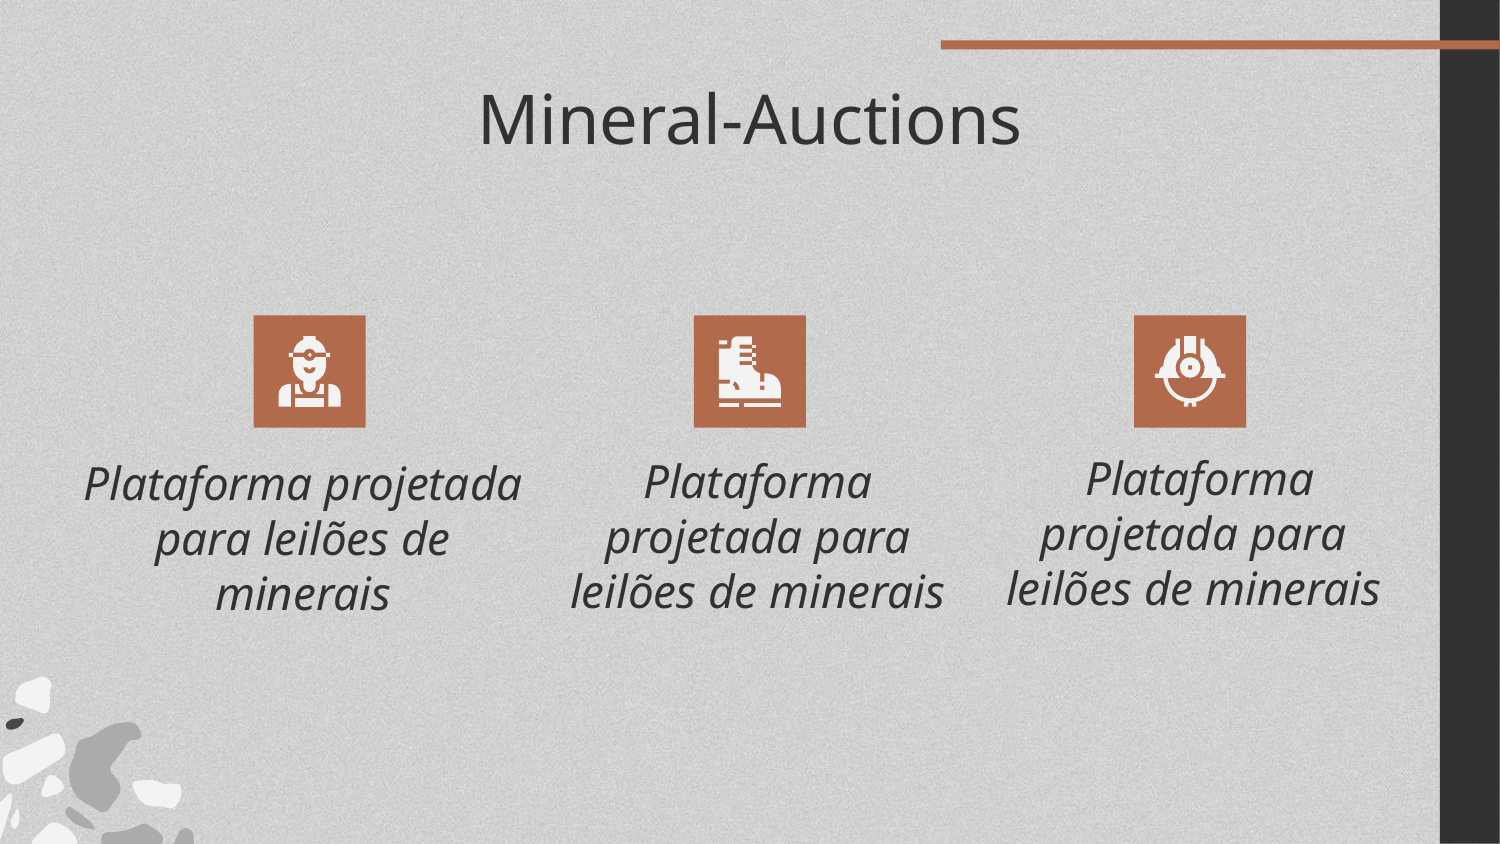

Mineral-Auctions
 Plataforma projetada para leilões de minerais
Plataforma projetada para leilões de minerais
# Plataforma projetada para leilões de minerais